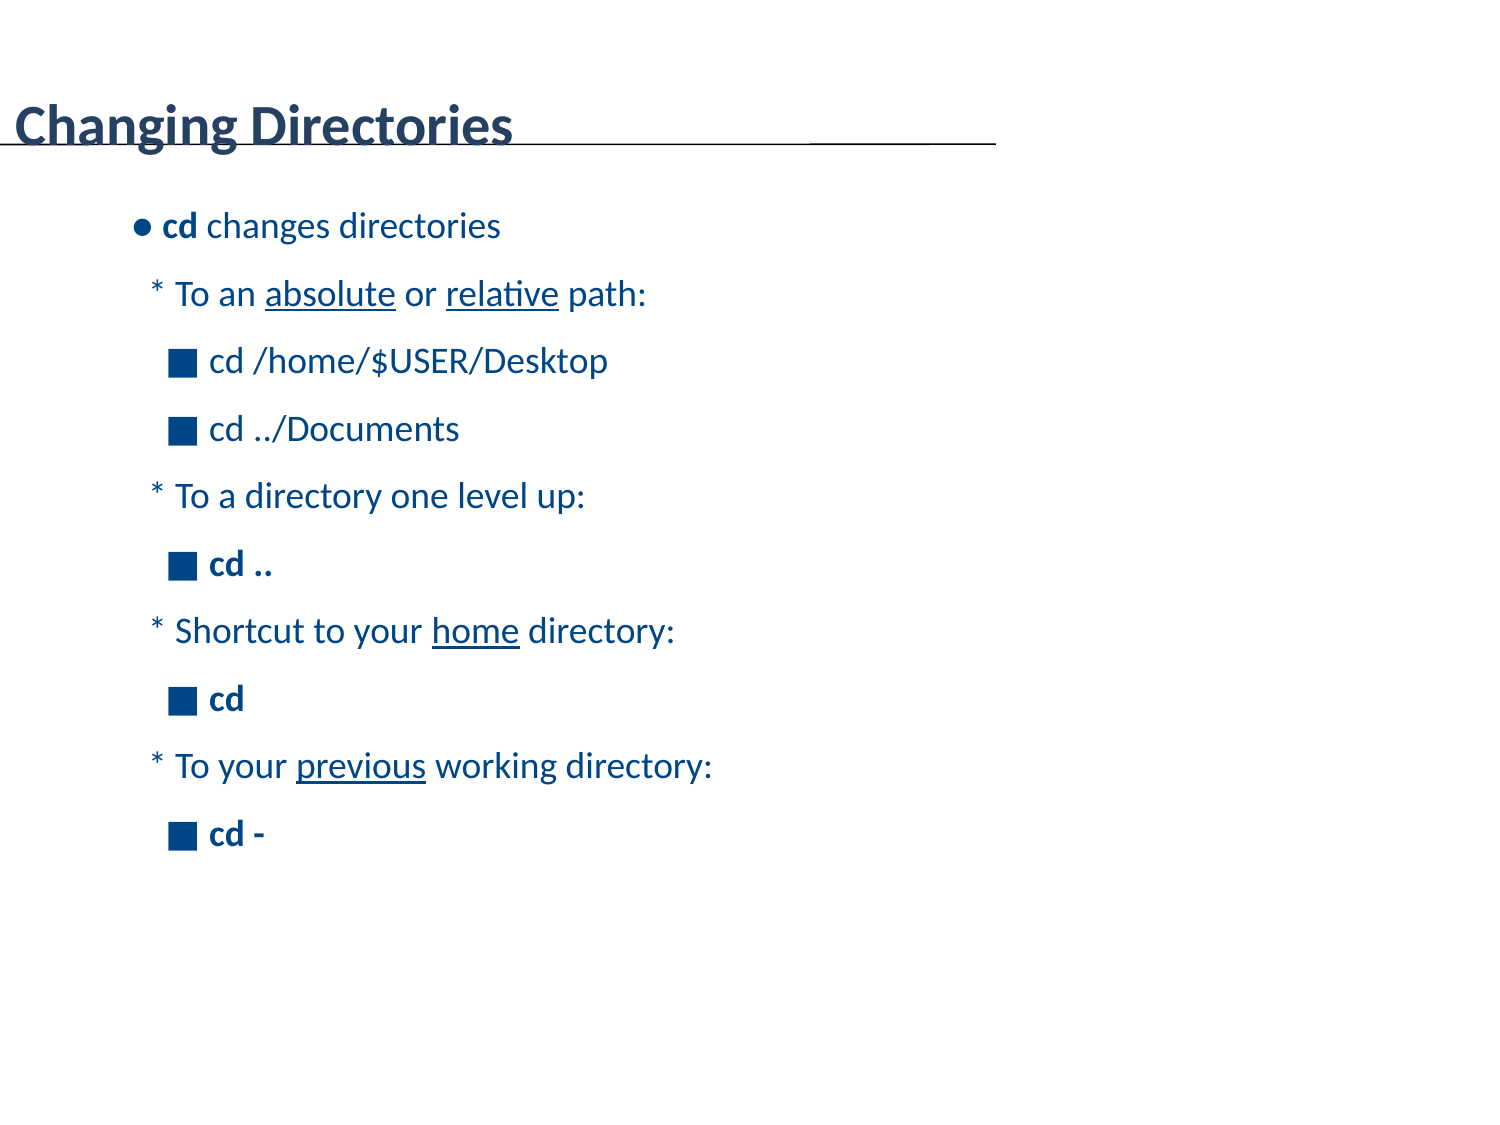

Changing Directories
● cd changes directories
 * To an absolute or relative path:
 ■ cd /home/$USER/Desktop
 ■ cd ../Documents
 * To a directory one level up:
 ■ cd ..
 * Shortcut to your home directory:
 ■ cd
 * To your previous working directory:
 ■ cd -